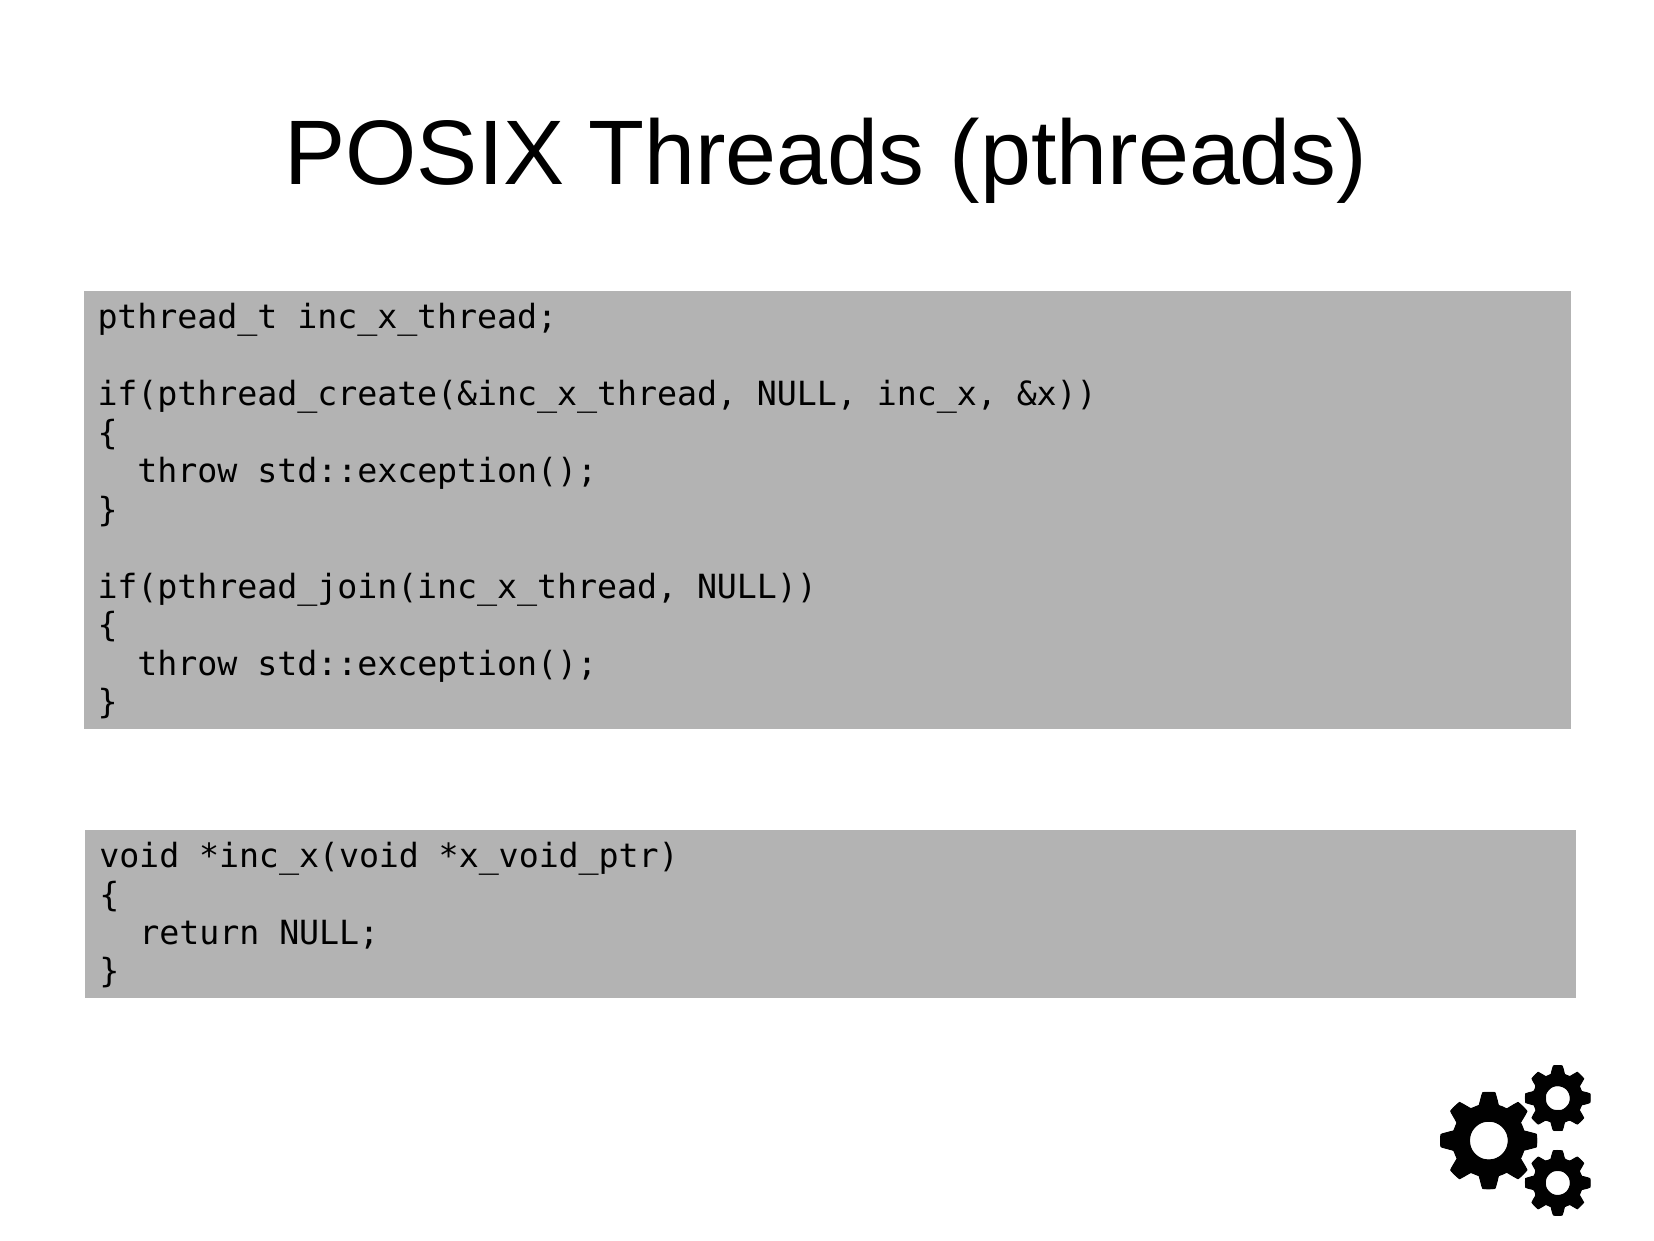

# POSIX Threads (pthreads)
| pthread\_t inc\_x\_thread; if(pthread\_create(&inc\_x\_thread, NULL, inc\_x, &x)) { throw std::exception(); } if(pthread\_join(inc\_x\_thread, NULL)) { throw std::exception(); } |
| --- |
| void \*inc\_x(void \*x\_void\_ptr) { return NULL; } |
| --- |